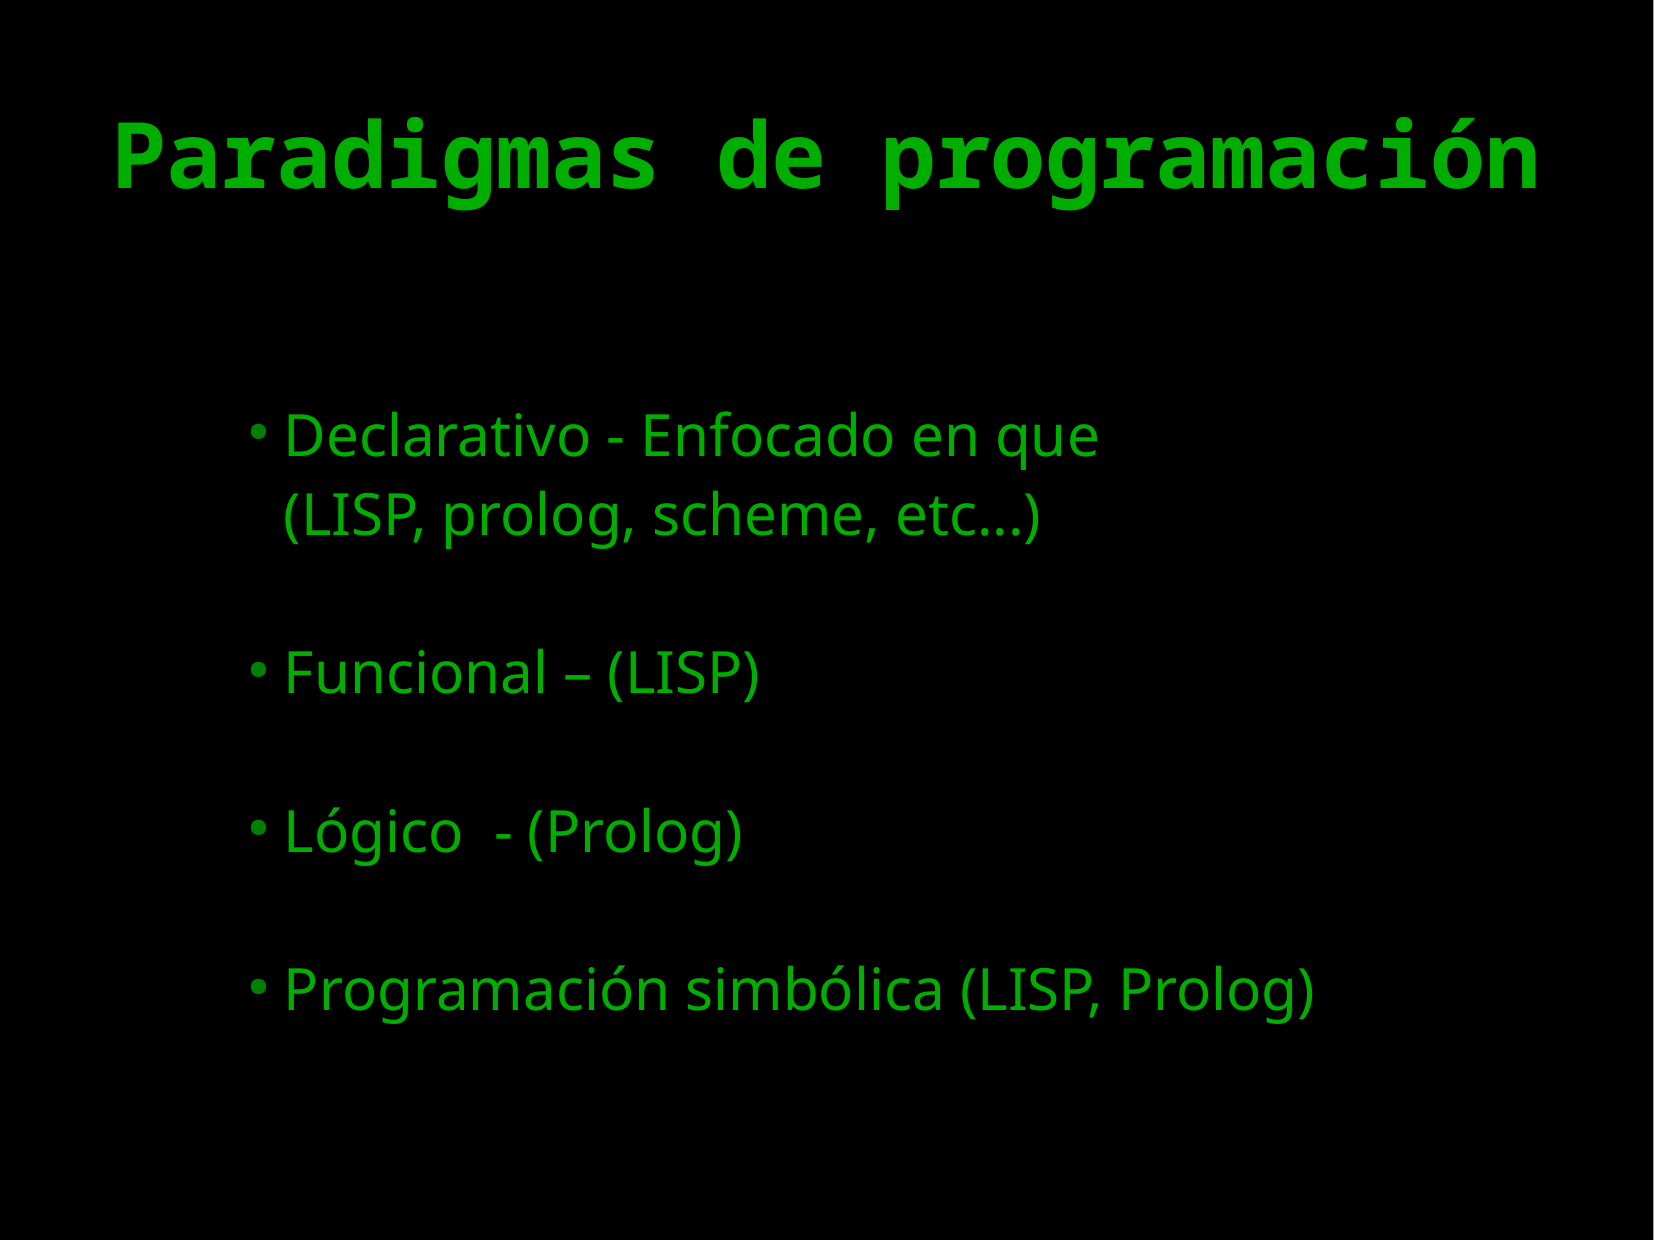

# Paradigmas de programación
 Declarativo - Enfocado en que
 (LISP, prolog, scheme, etc...)
 Funcional – (LISP)
 Lógico - (Prolog)
 Programación simbólica (LISP, Prolog)